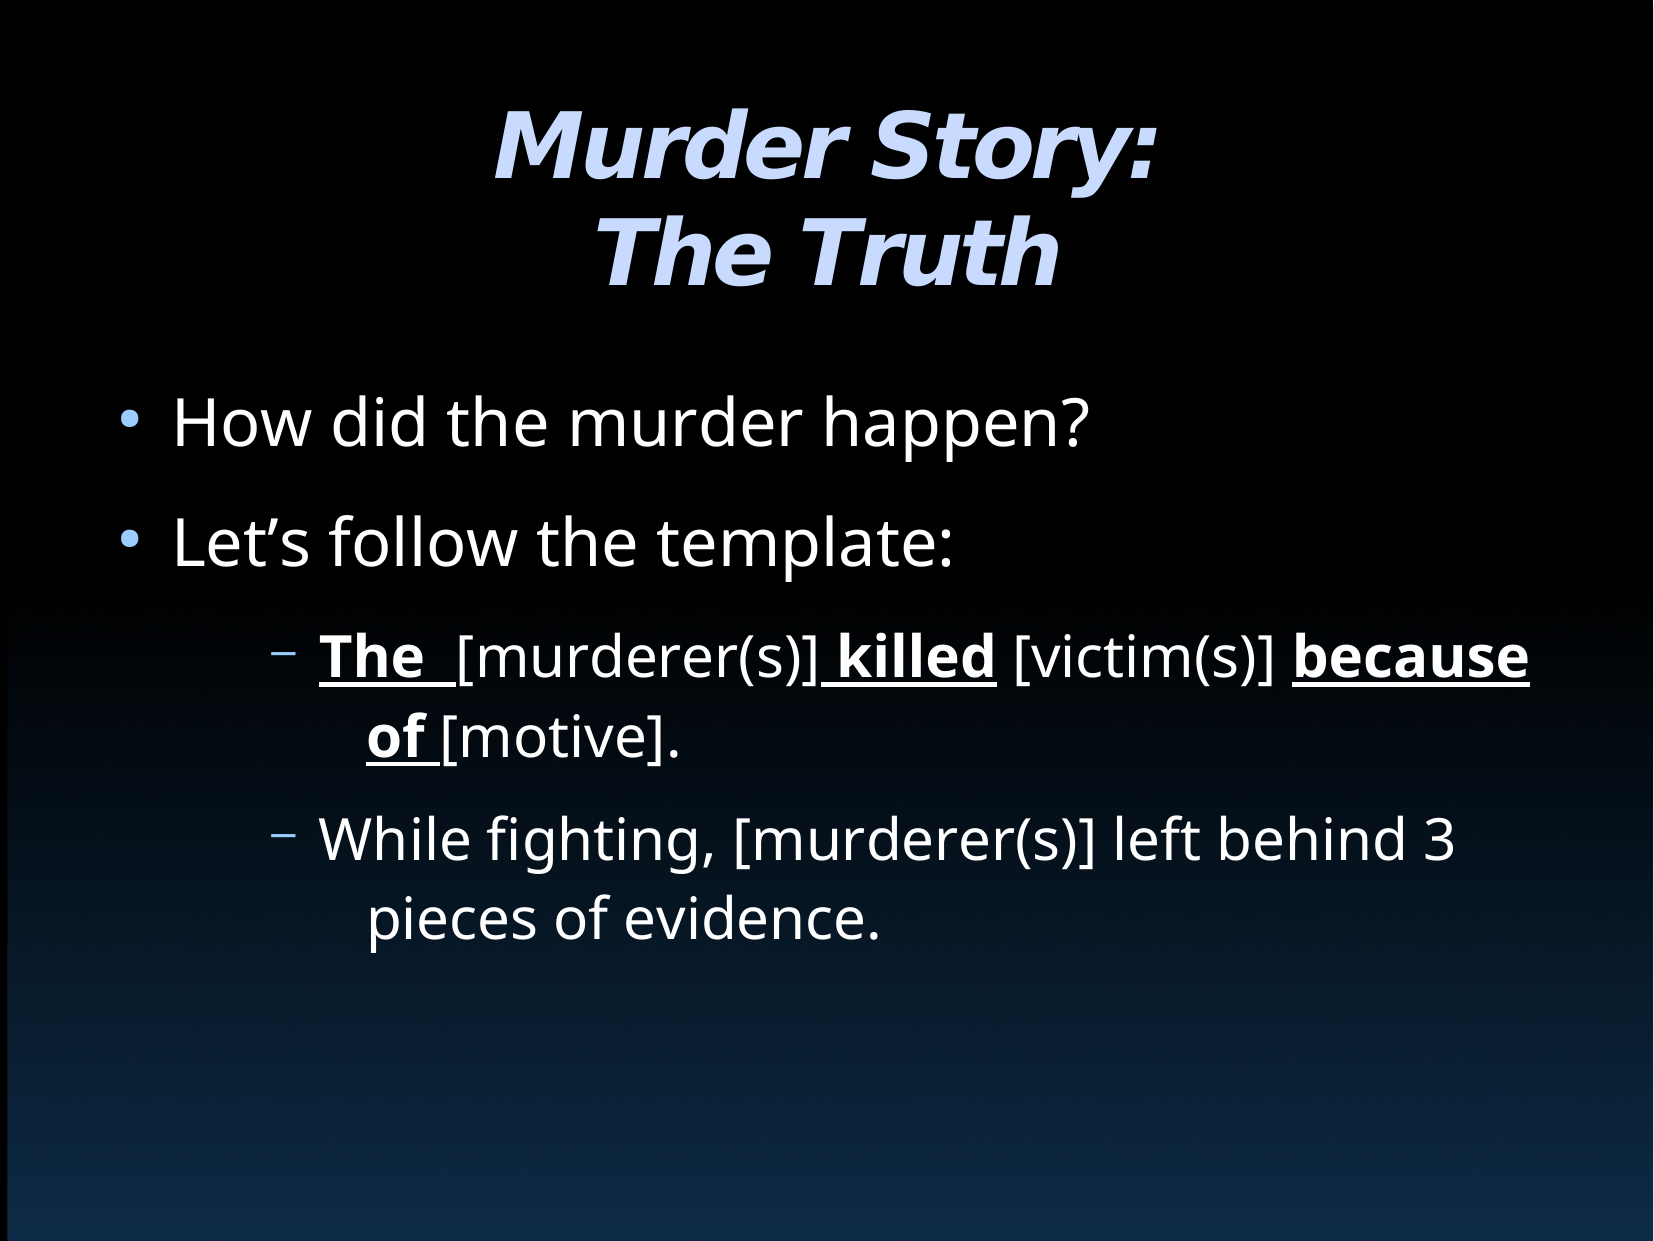

# Murder Story: The Truth
How did the murder happen?
Let’s follow the template:
The [murderer(s)] killed [victim(s)] because of [motive].
While fighting, [murderer(s)] left behind 3 pieces of evidence.